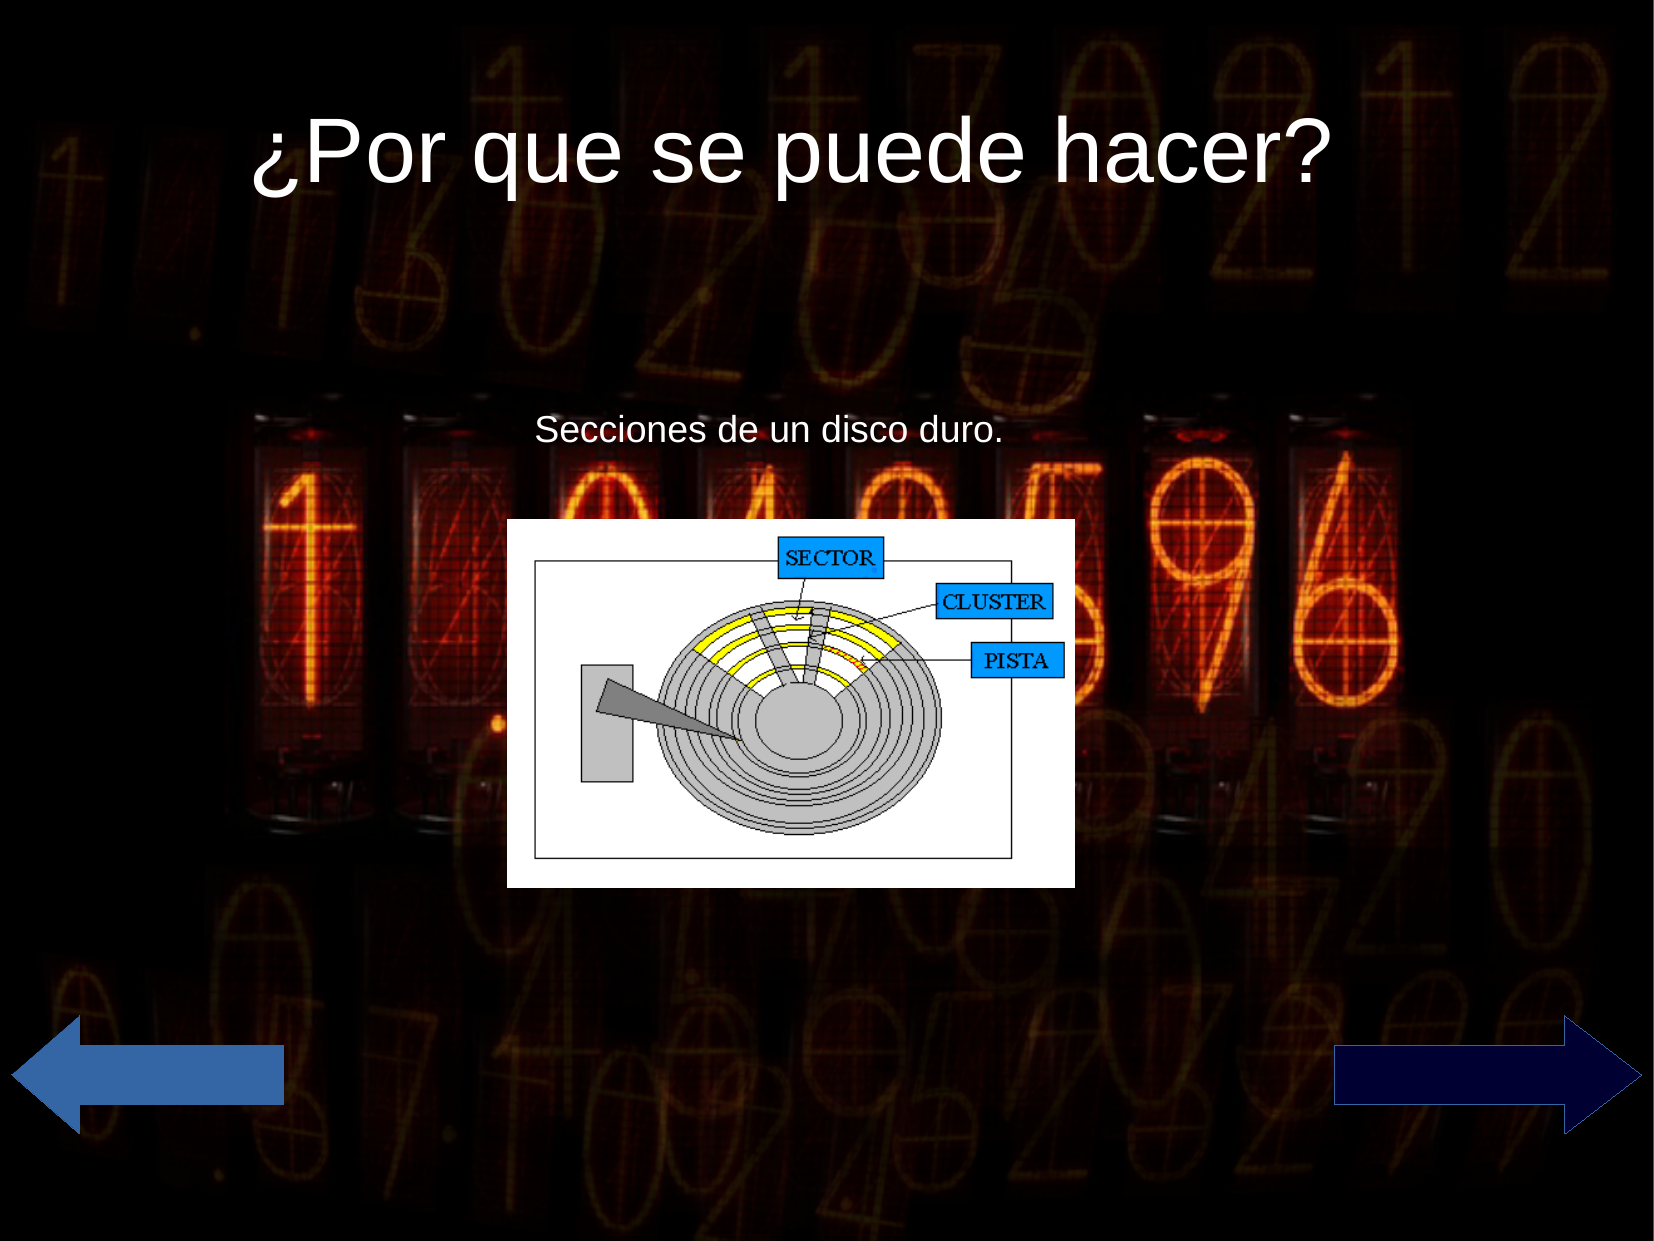

# ¿Por que se puede hacer?
Secciones de un disco duro.